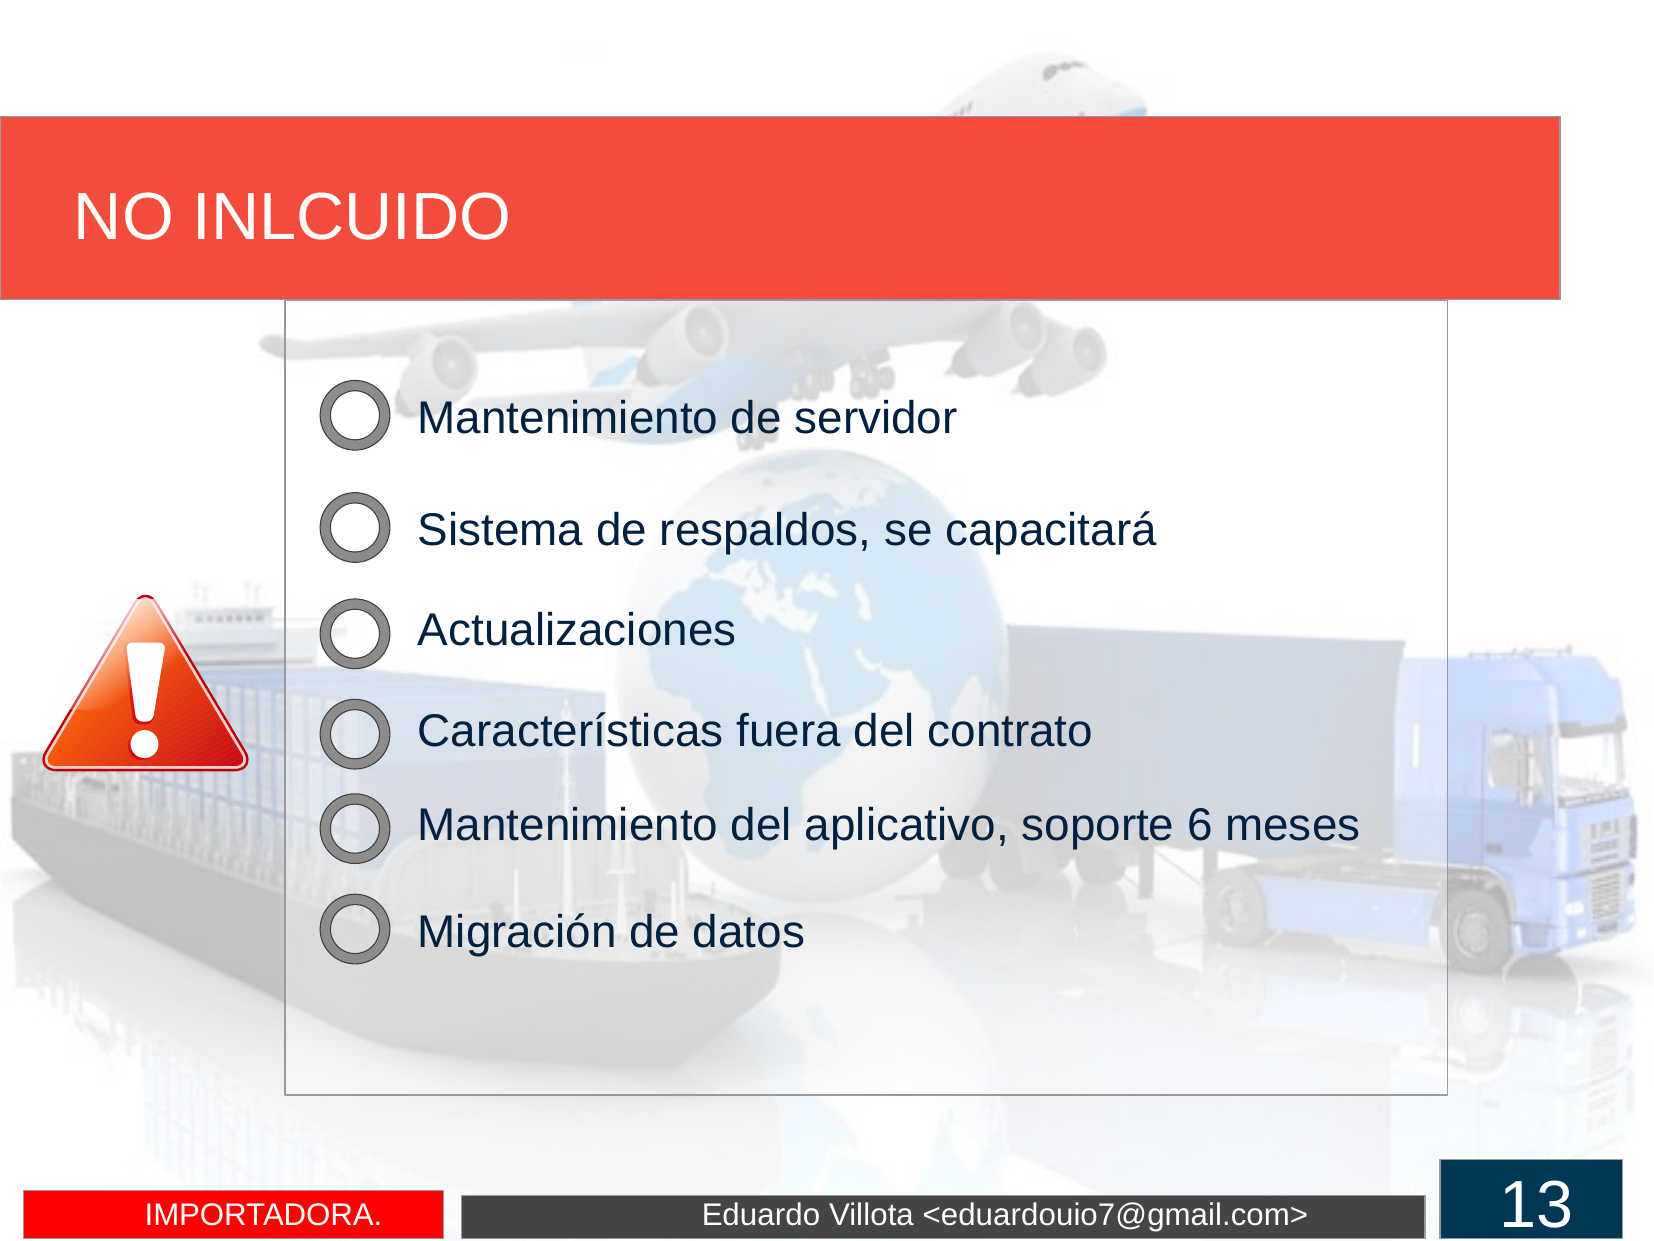

NO INLCUIDO
Mantenimiento de servidor
Sistema de respaldos, se capacitará
Actualizaciones
Características fuera del contrato
Mantenimiento del aplicativo, soporte 6 meses
Migración de datos
13
IMPORTADORA.
Eduardo Villota <eduardouio7@gmail.com>